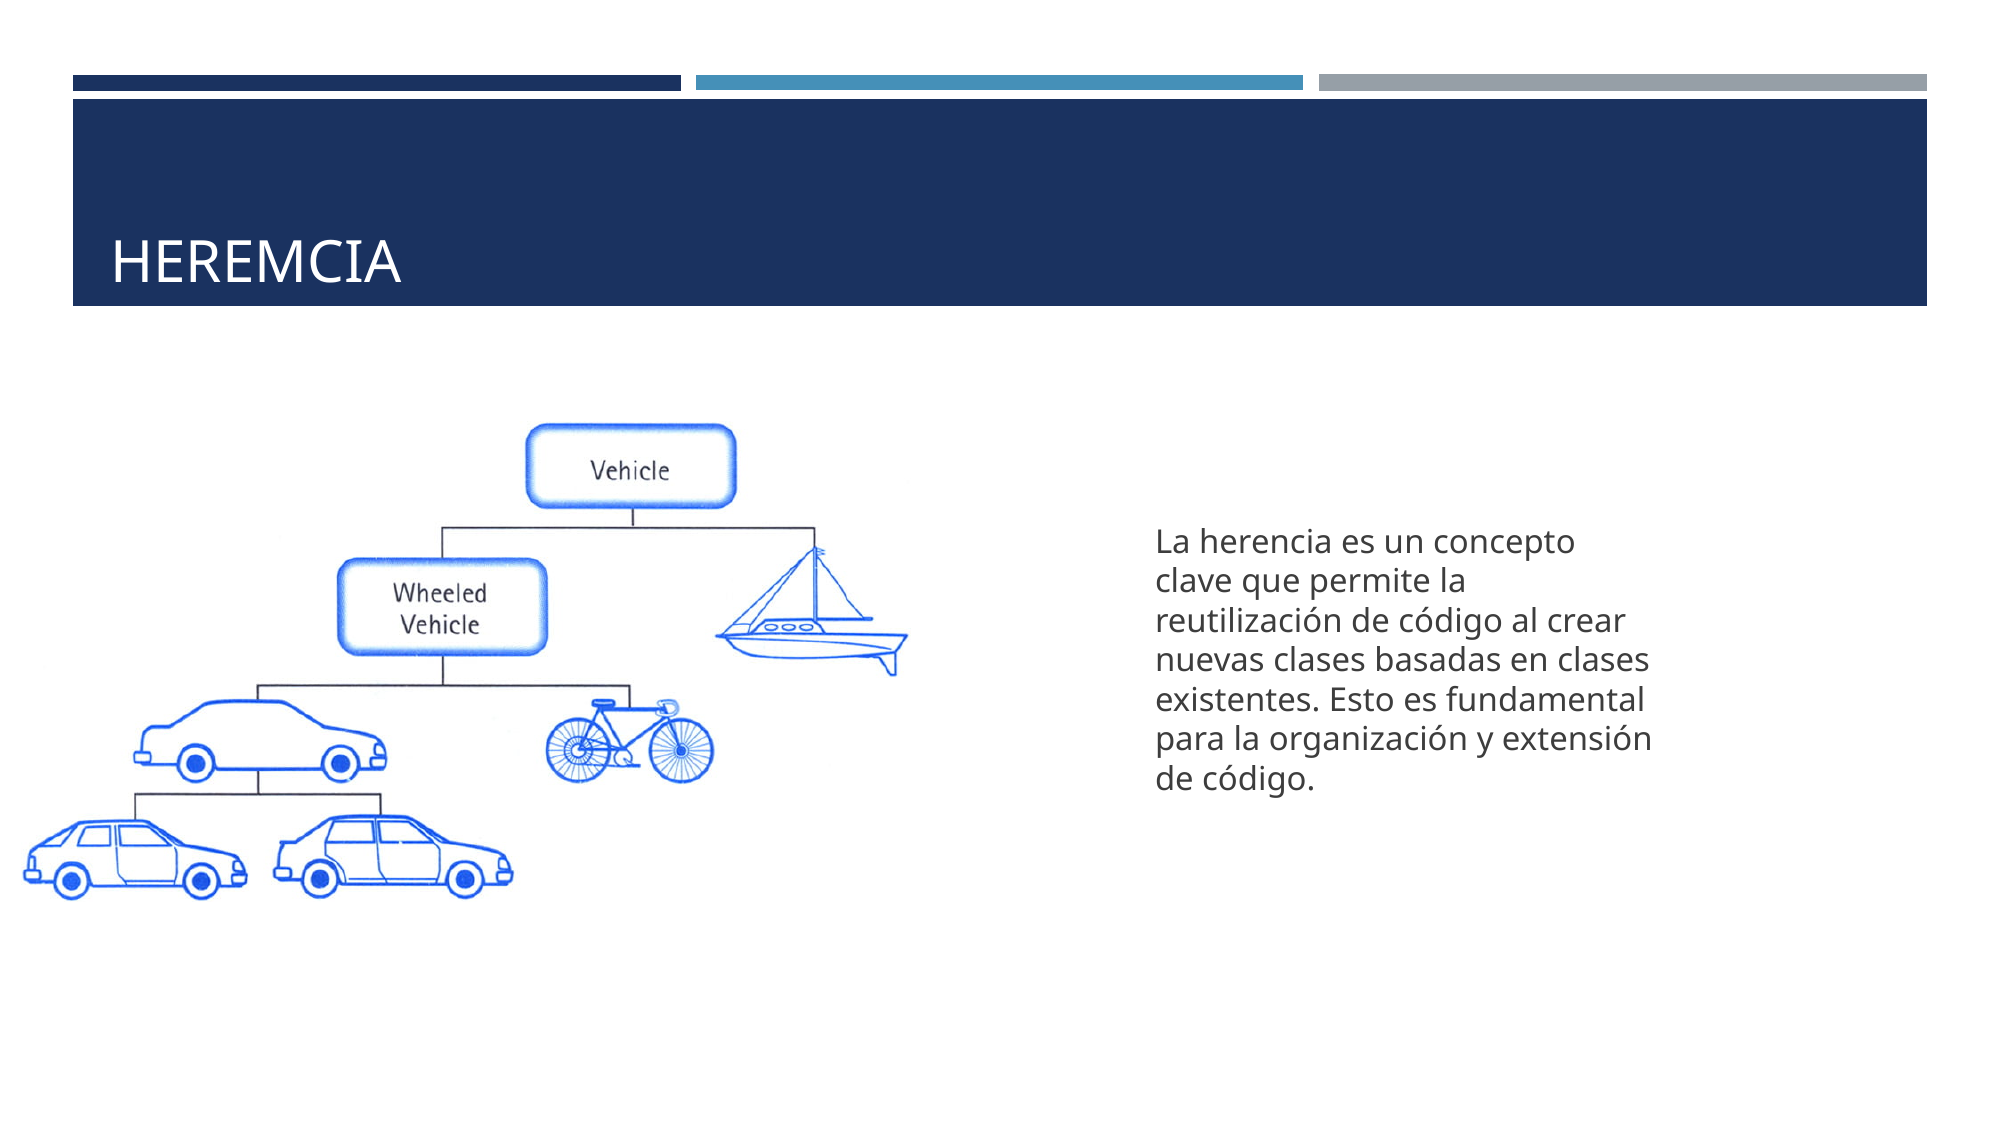

# heremcia
La herencia es un concepto clave que permite la reutilización de código al crear nuevas clases basadas en clases existentes. Esto es fundamental para la organización y extensión de código.